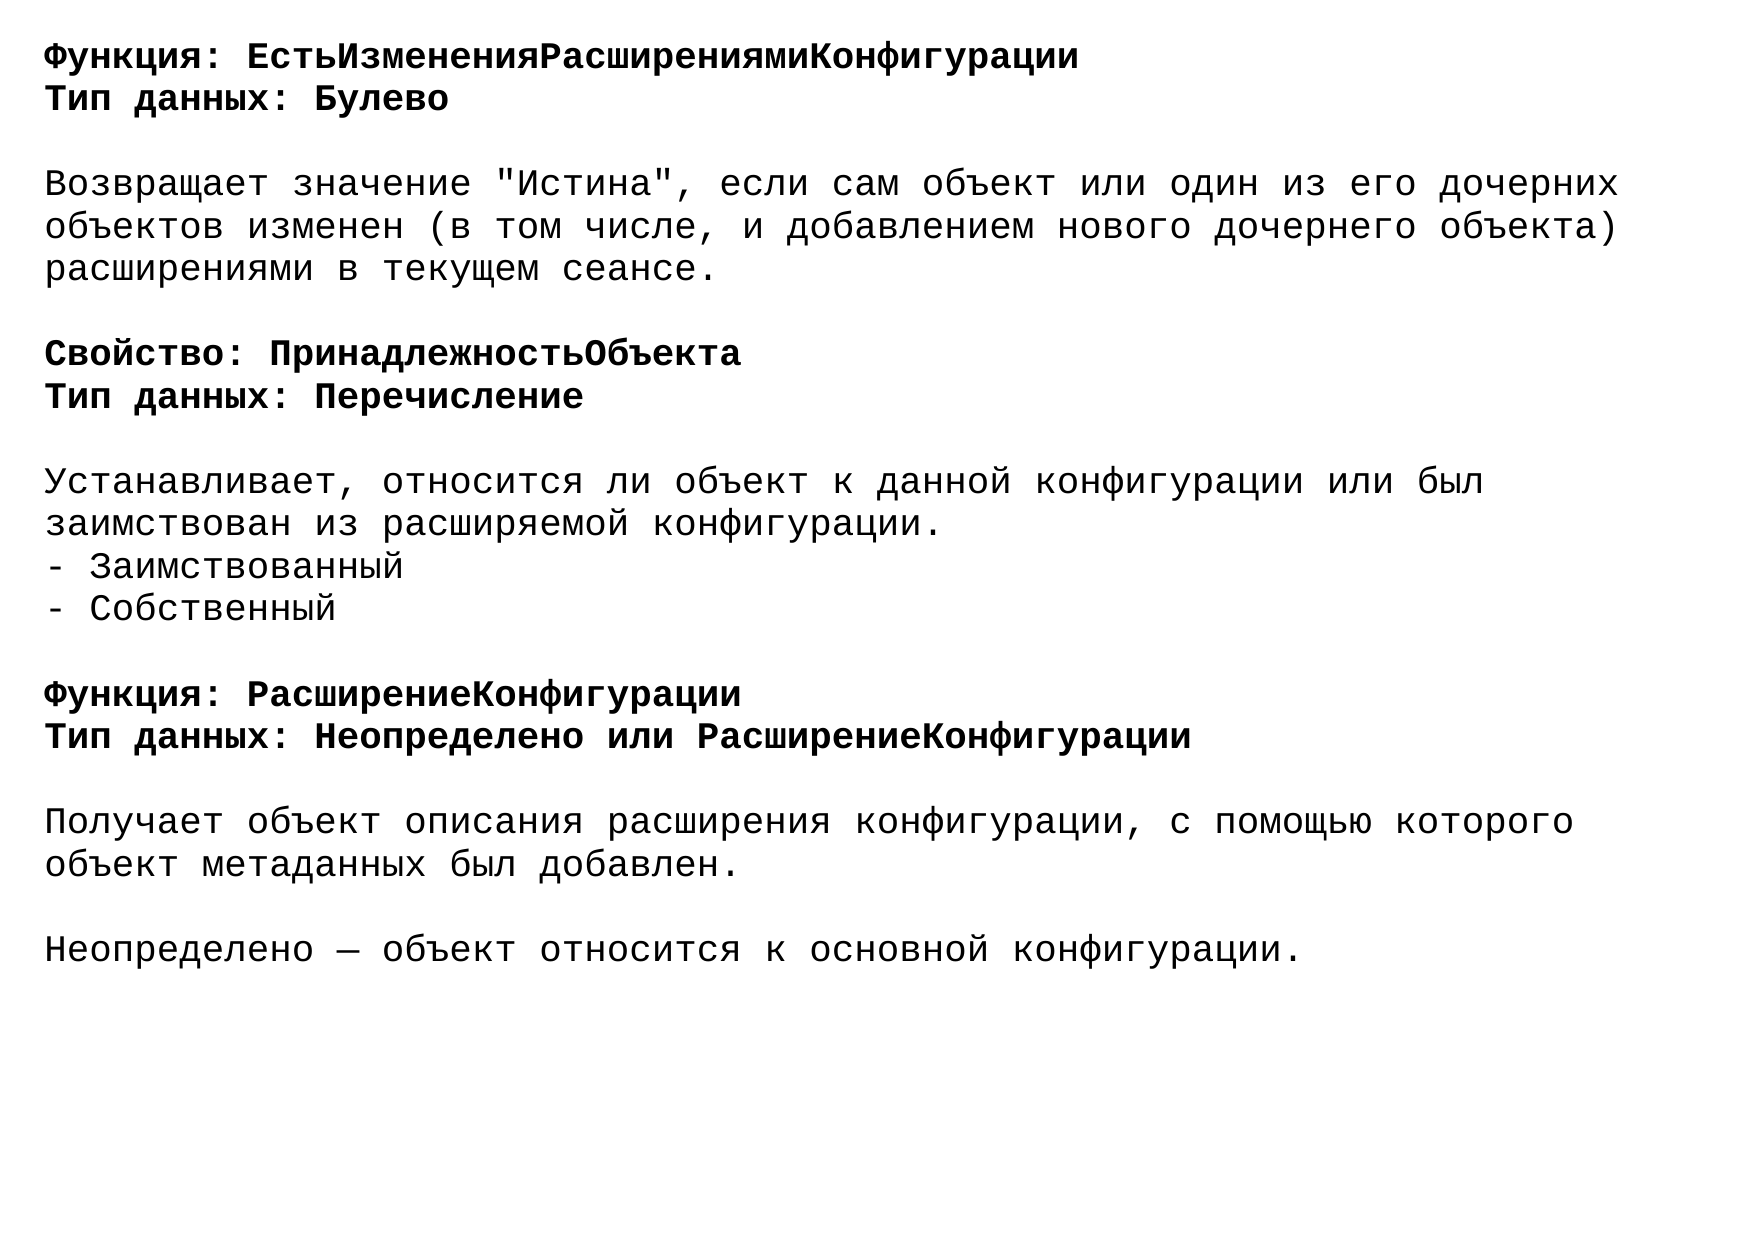

Функция: ЕстьИзмененияРасширениямиКонфигурации
Тип данных: Булево
Возвращает значение "Истина", если сам объект или один из его дочерних
объектов изменен (в том числе, и добавлением нового дочернего объекта)
расширениями в текущем сеансе.
Свойство: ПринадлежностьОбъекта
Тип данных: Перечисление
Устанавливает, относится ли объект к данной конфигурации или был
заимствован из расширяемой конфигурации.
- Заимствованный
- Собственный
Функция: РасширениеКонфигурации
Тип данных: Неопределено или РасширениеКонфигурации
Получает объект описания расширения конфигурации, с помощью которого
объект метаданных был добавлен.
Неопределено — объект относится к основной конфигурации.